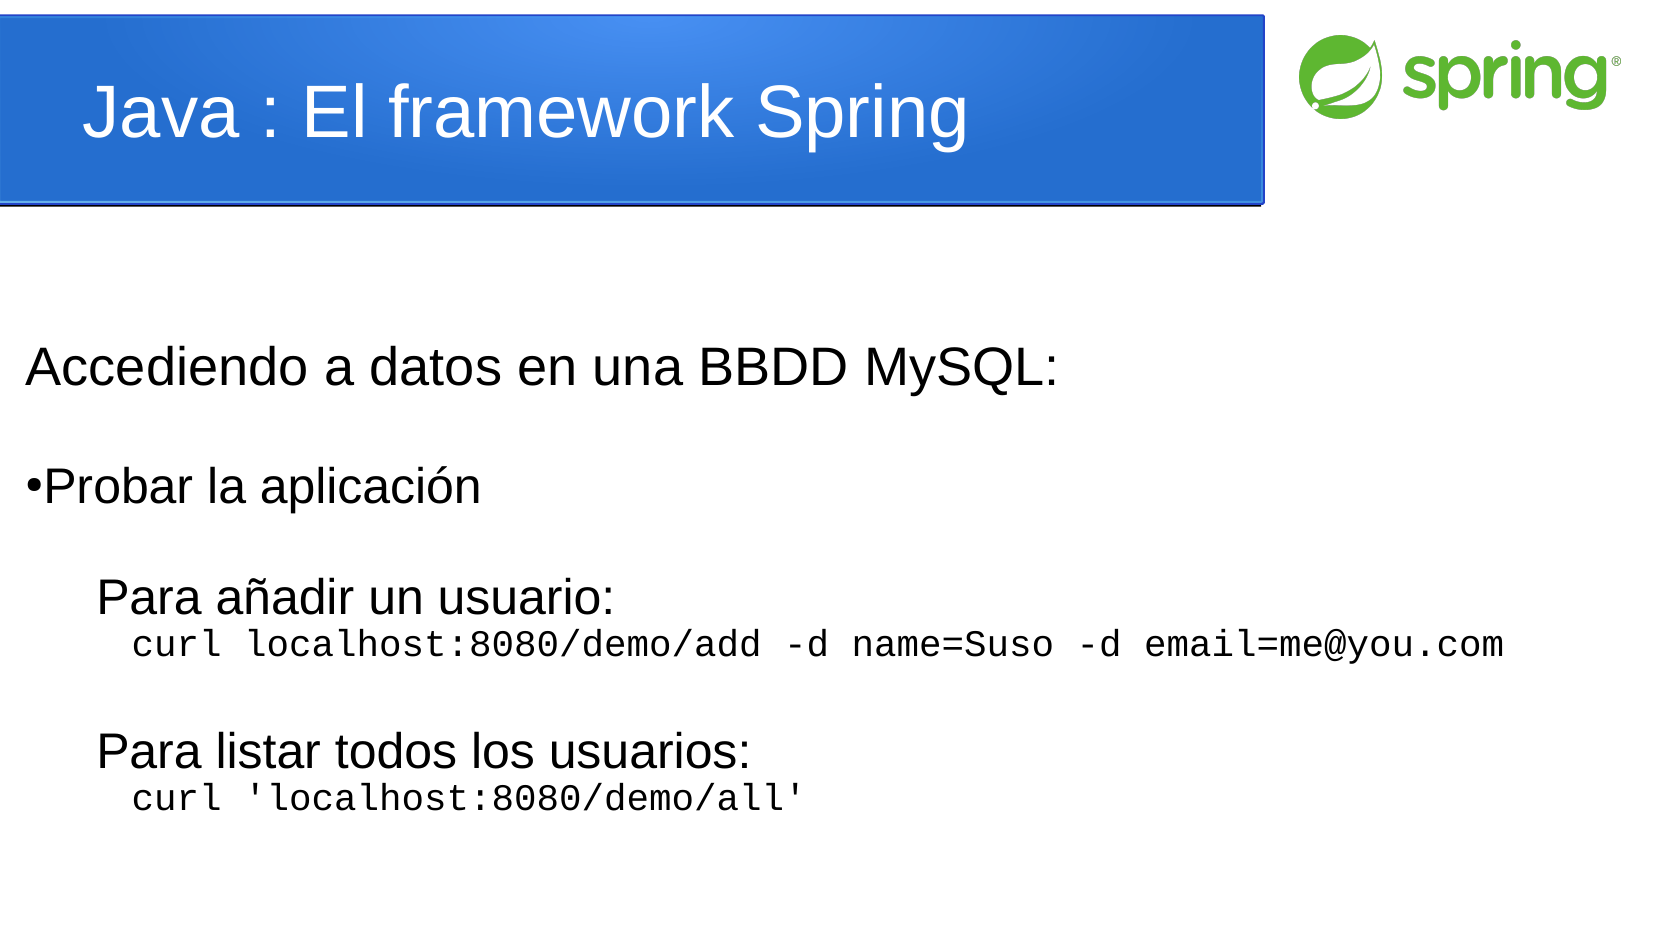

# Java : El framework Spring
Accediendo a datos en una BBDD MySQL:
Probar la aplicación
Para añadir un usuario:
curl localhost:8080/demo/add -d name=Suso -d email=me@you.com
Para listar todos los usuarios:
curl 'localhost:8080/demo/all'